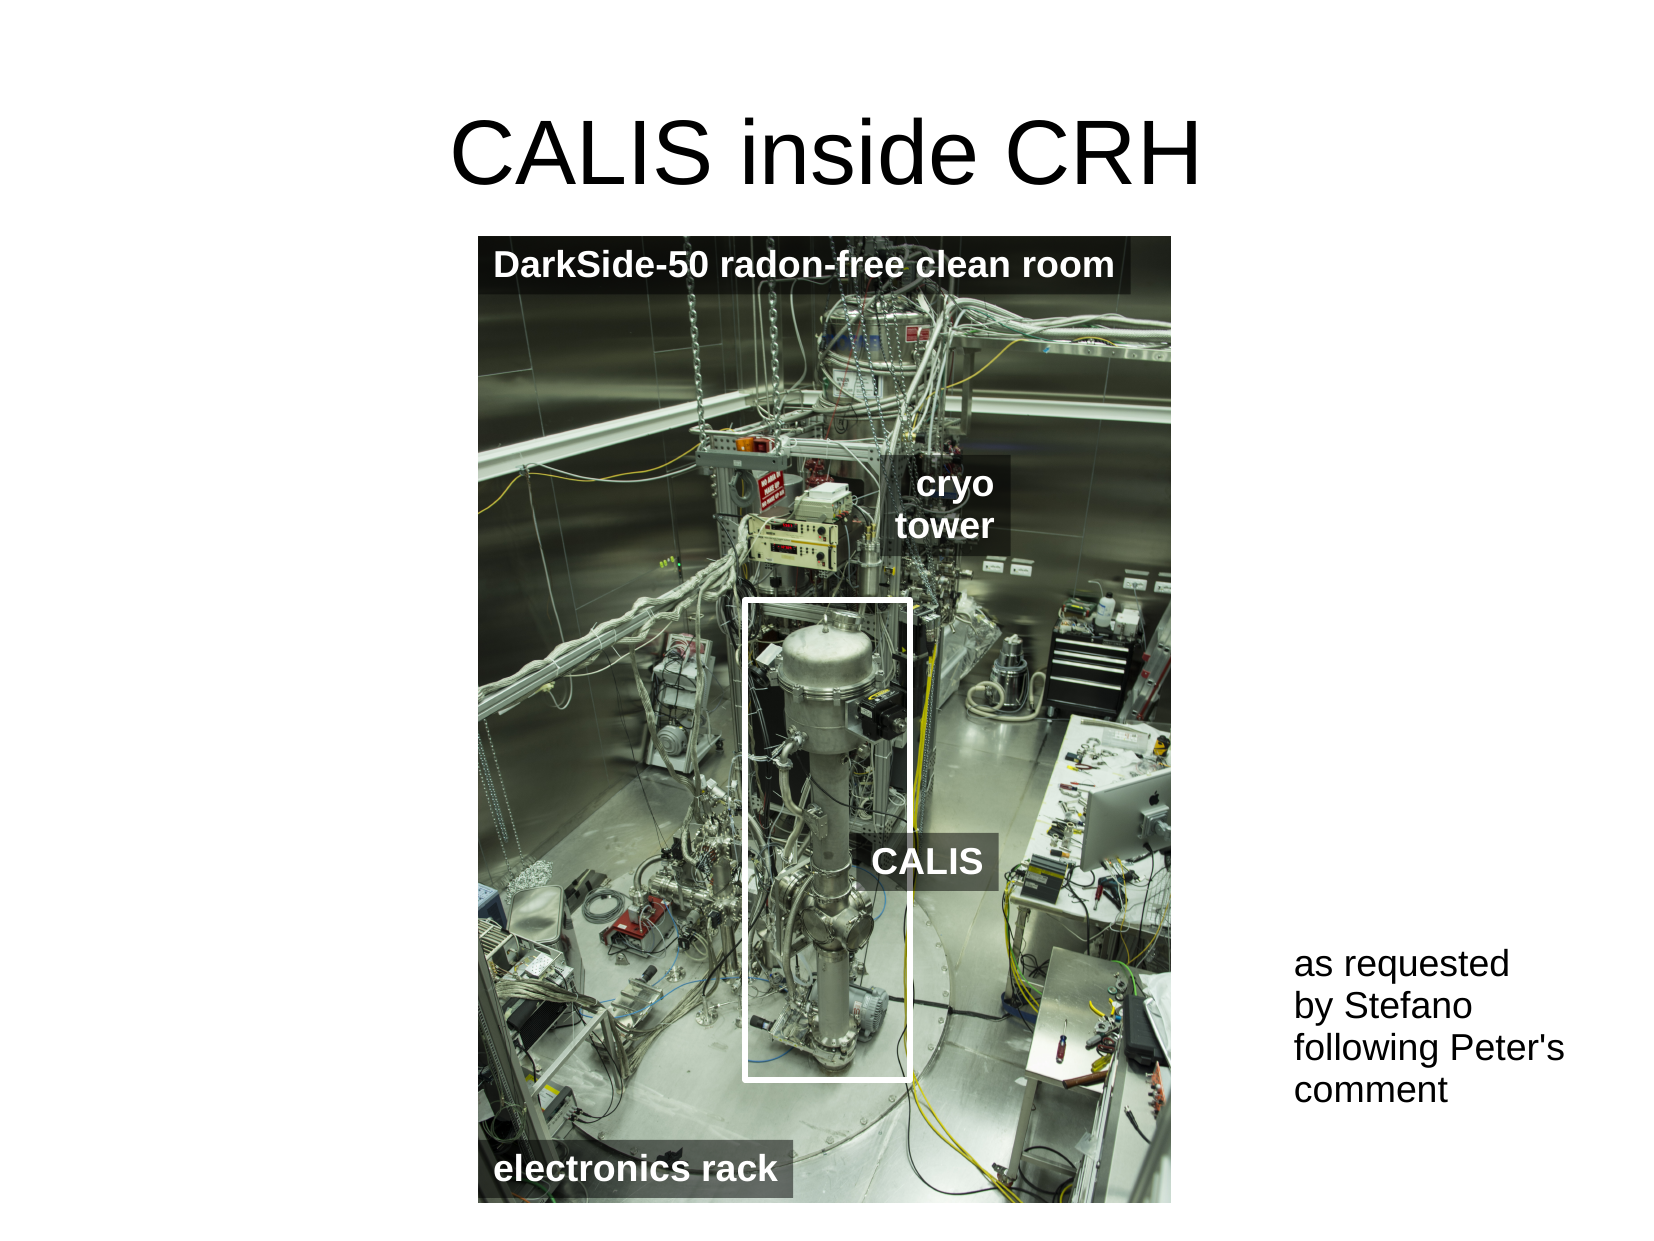

# CALIS inside CRH
DarkSide-50 radon-free clean room
cryo
tower
CALIS
electronics rack
as requested
by Stefano
following Peter's
comment